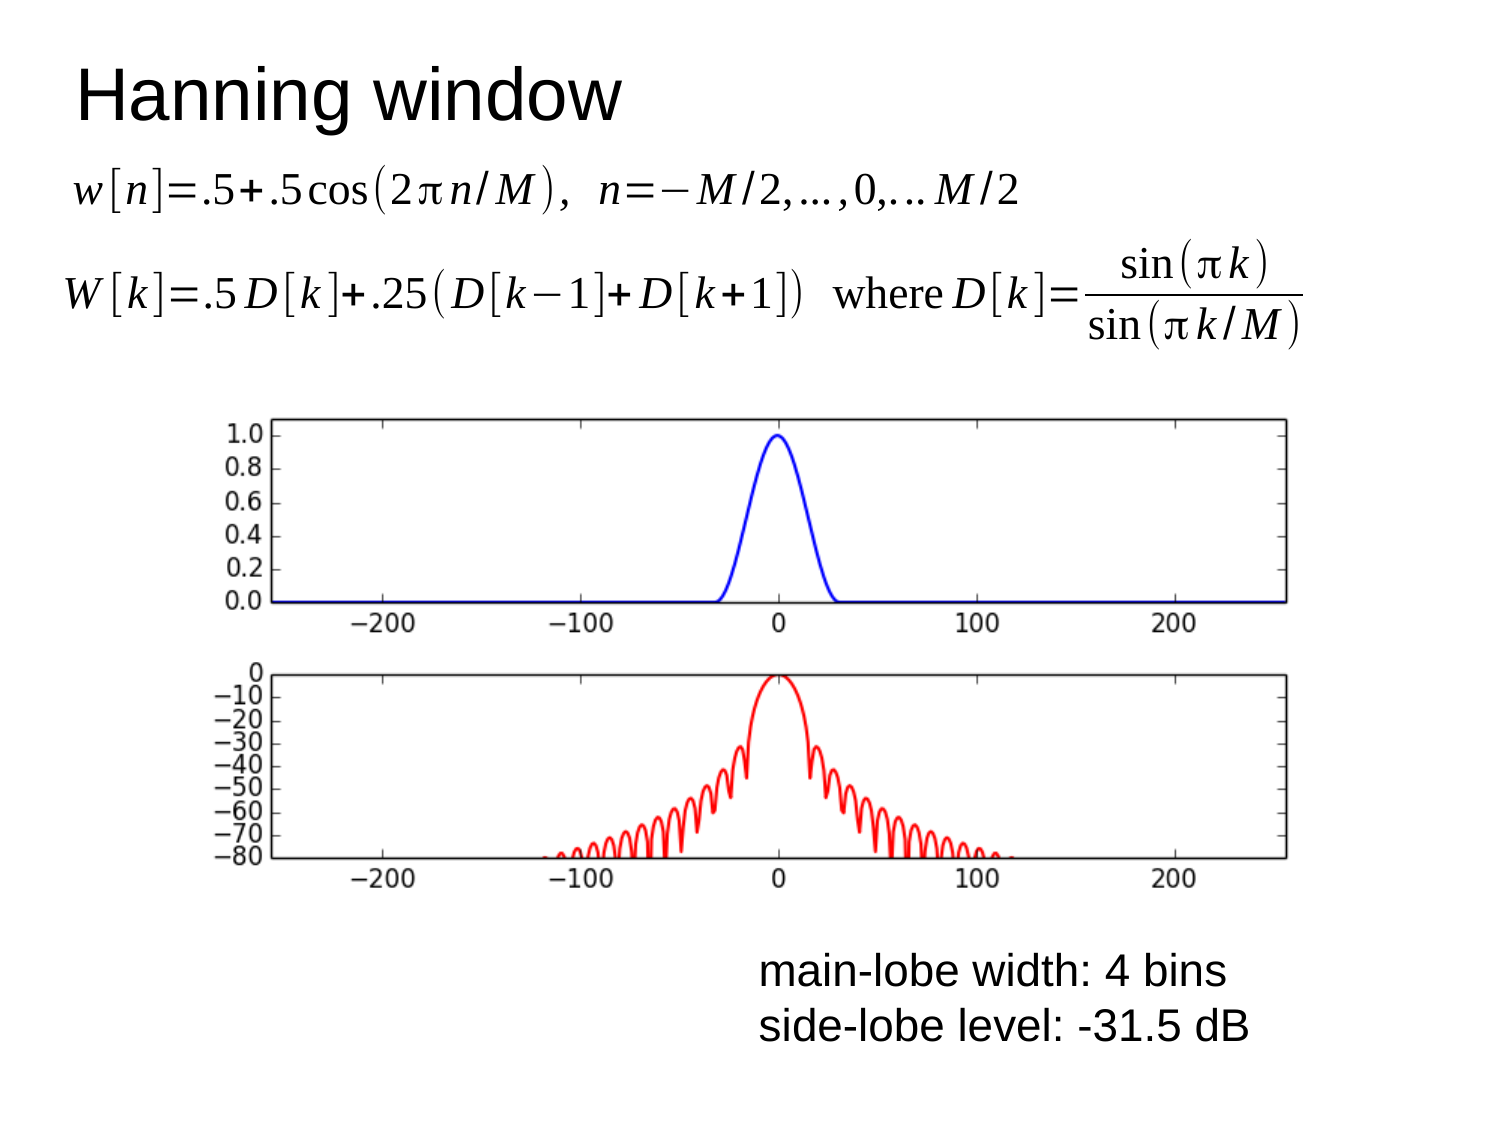

# Hanning window
main-lobe width: 4 bins
side-lobe level: -31.5 dB